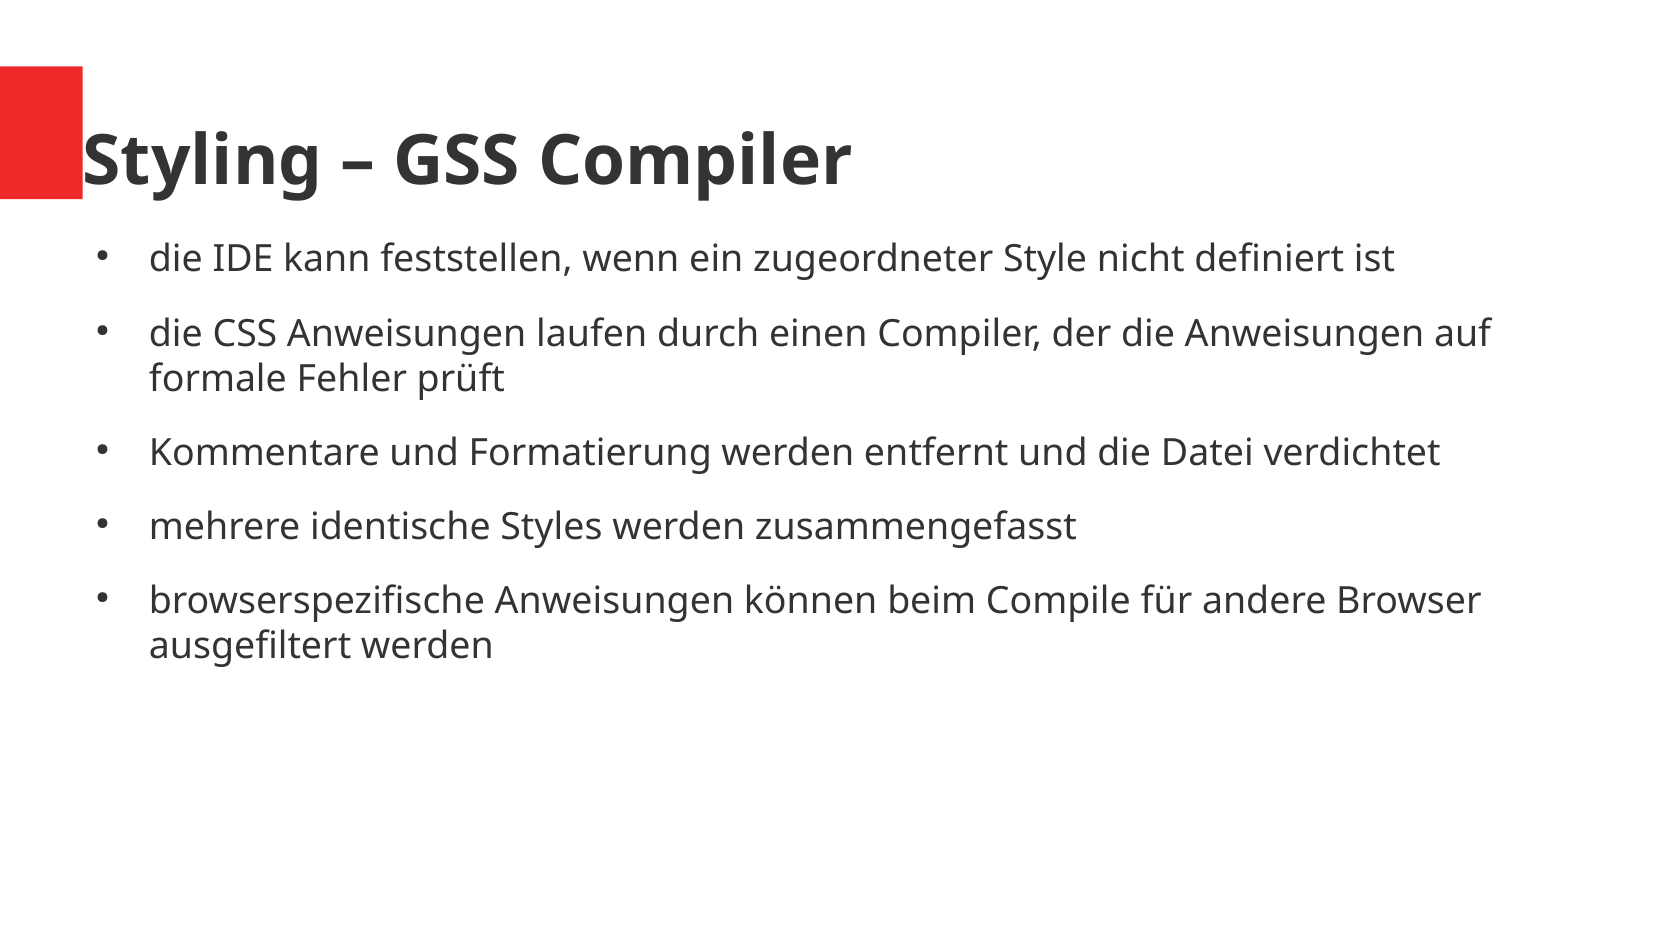

# Styling – GSS Compiler
die IDE kann feststellen, wenn ein zugeordneter Style nicht definiert ist
die CSS Anweisungen laufen durch einen Compiler, der die Anweisungen auf formale Fehler prüft
Kommentare und Formatierung werden entfernt und die Datei verdichtet
mehrere identische Styles werden zusammengefasst
browserspezifische Anweisungen können beim Compile für andere Browser ausgefiltert werden